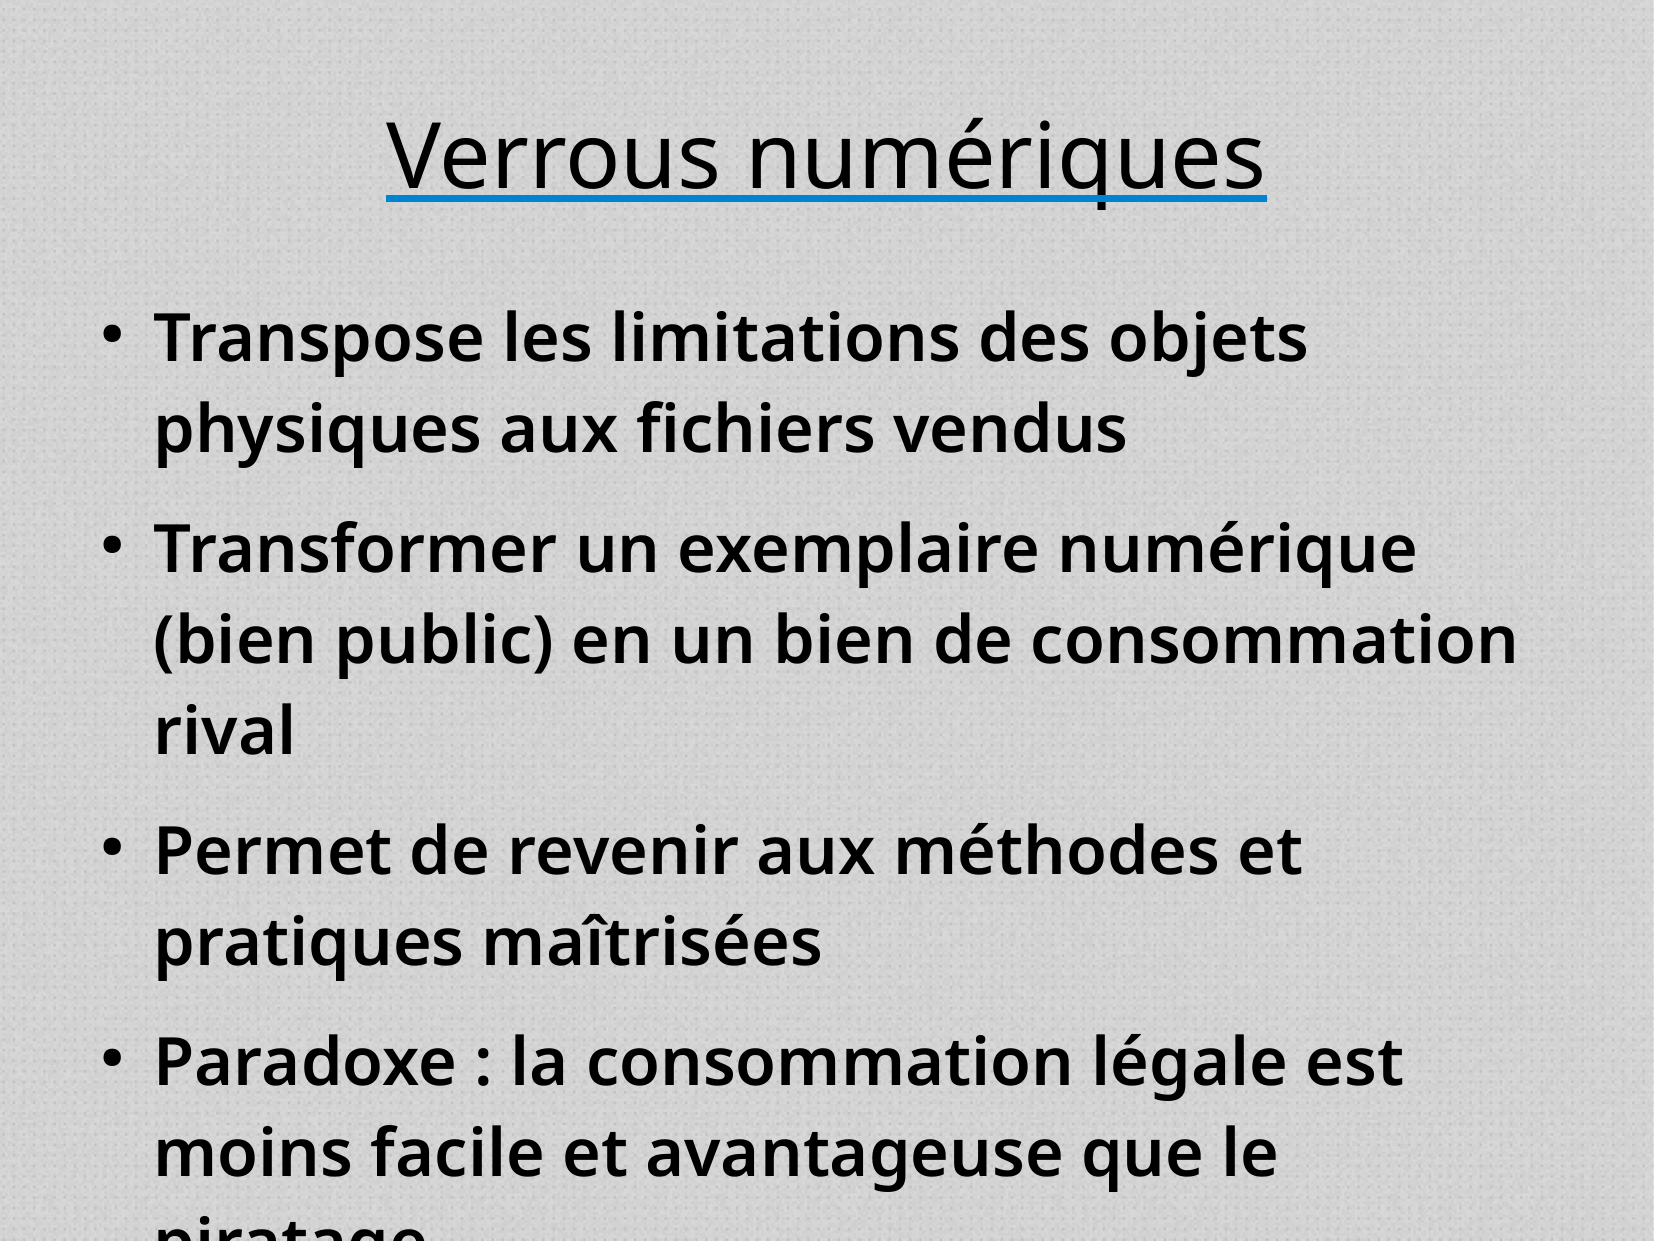

# Verrous numériques
Transpose les limitations des objets physiques aux fichiers vendus
Transformer un exemplaire numérique (bien public) en un bien de consommation rival
Permet de revenir aux méthodes et pratiques maîtrisées
Paradoxe : la consommation légale est moins facile et avantageuse que le piratage